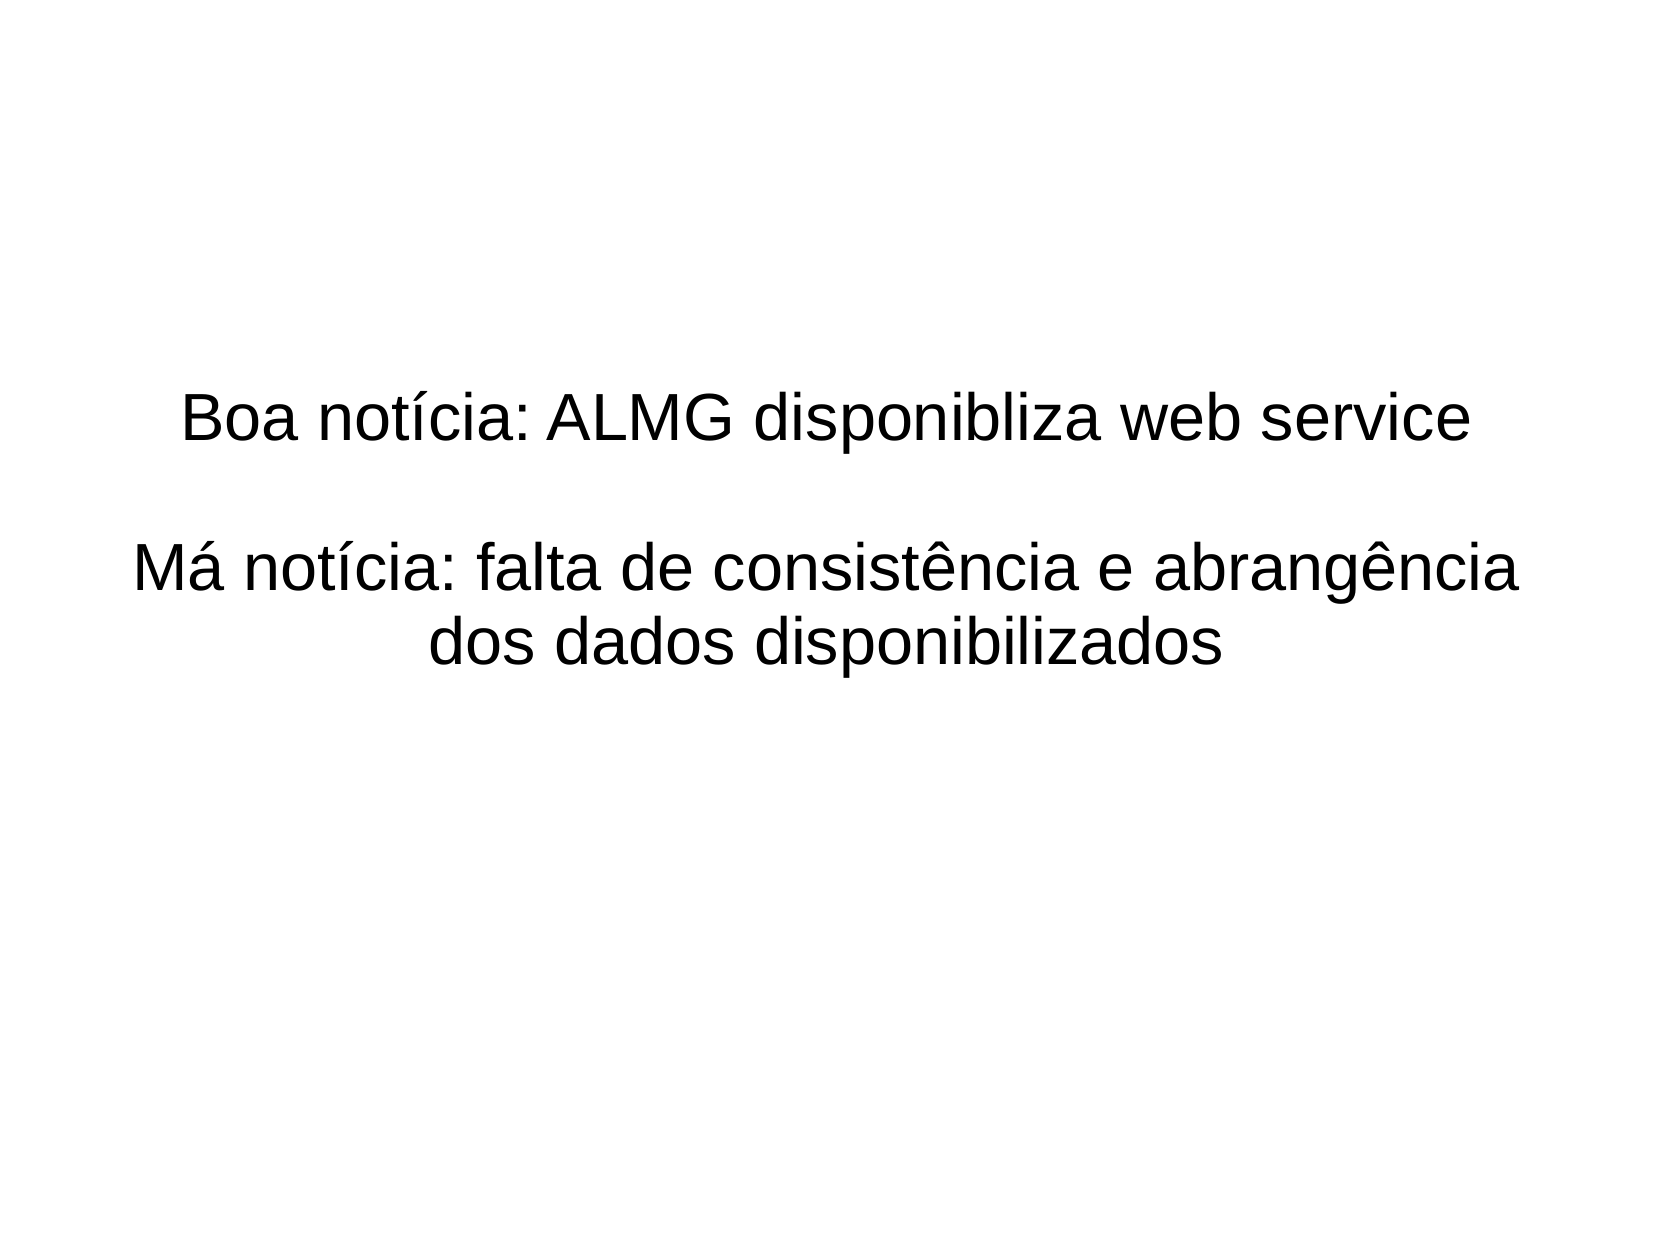

# Boa notícia: ALMG disponibliza web service
Má notícia: falta de consistência e abrangência dos dados disponibilizados